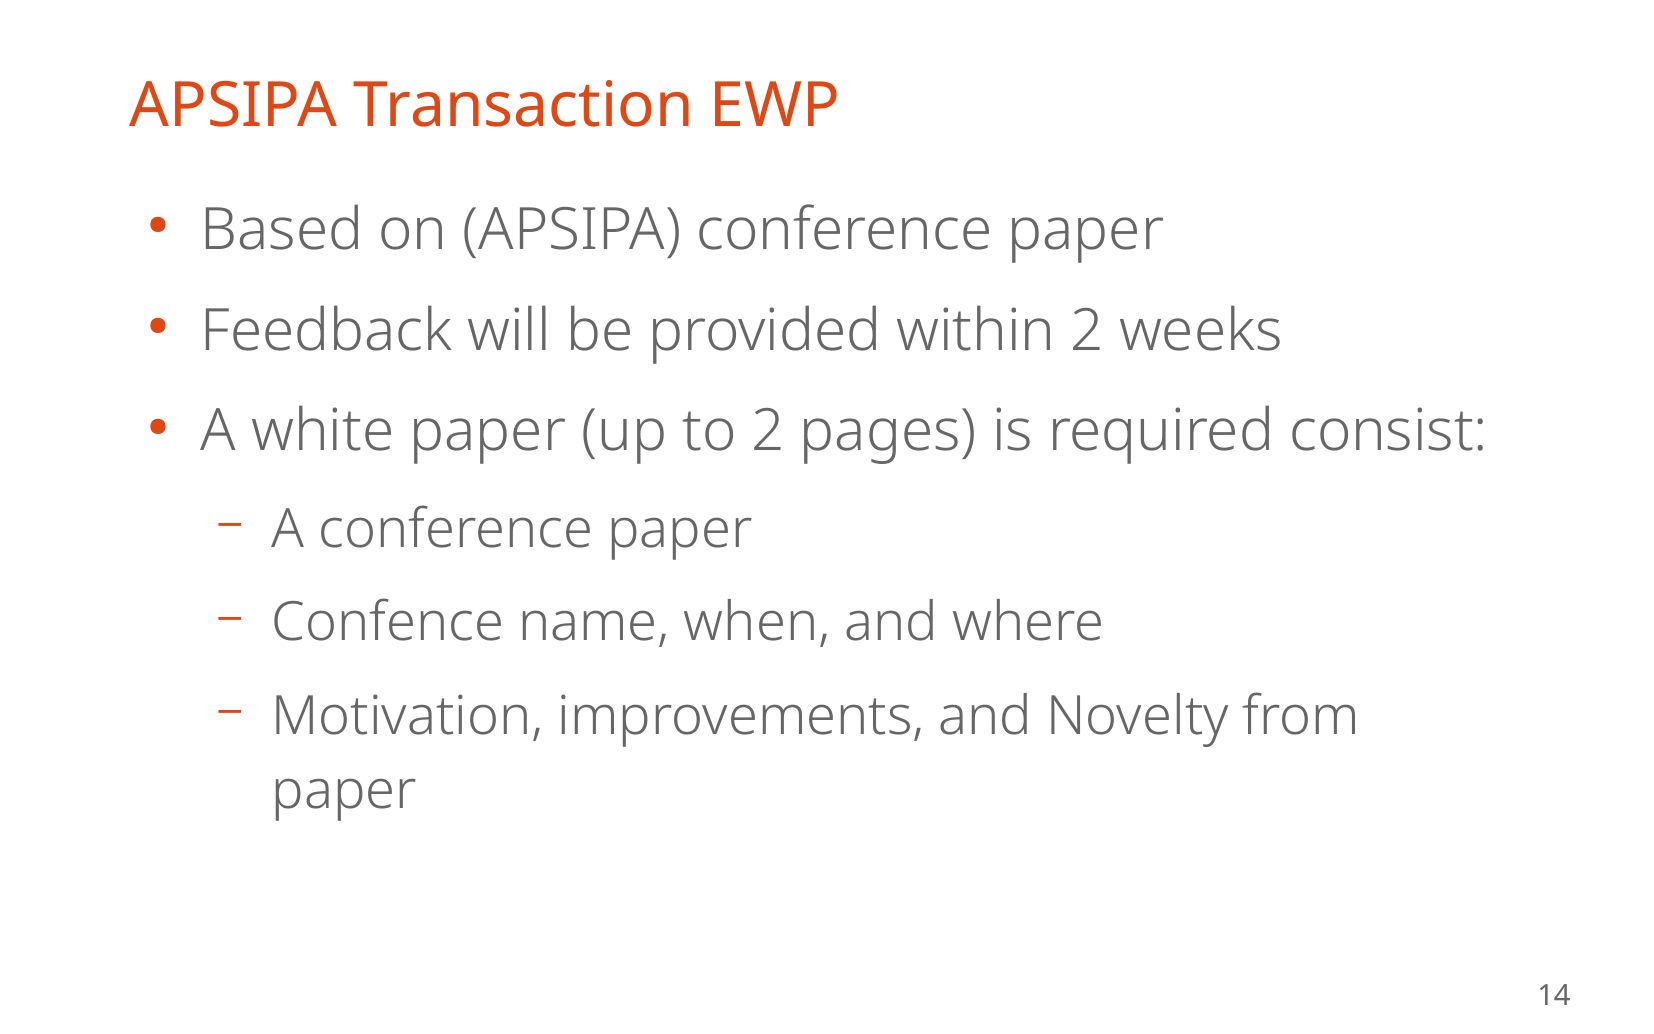

# APSIPA Transaction EWP
Based on (APSIPA) conference paper
Feedback will be provided within 2 weeks
A white paper (up to 2 pages) is required consist:
A conference paper
Confence name, when, and where
Motivation, improvements, and Novelty from paper
14